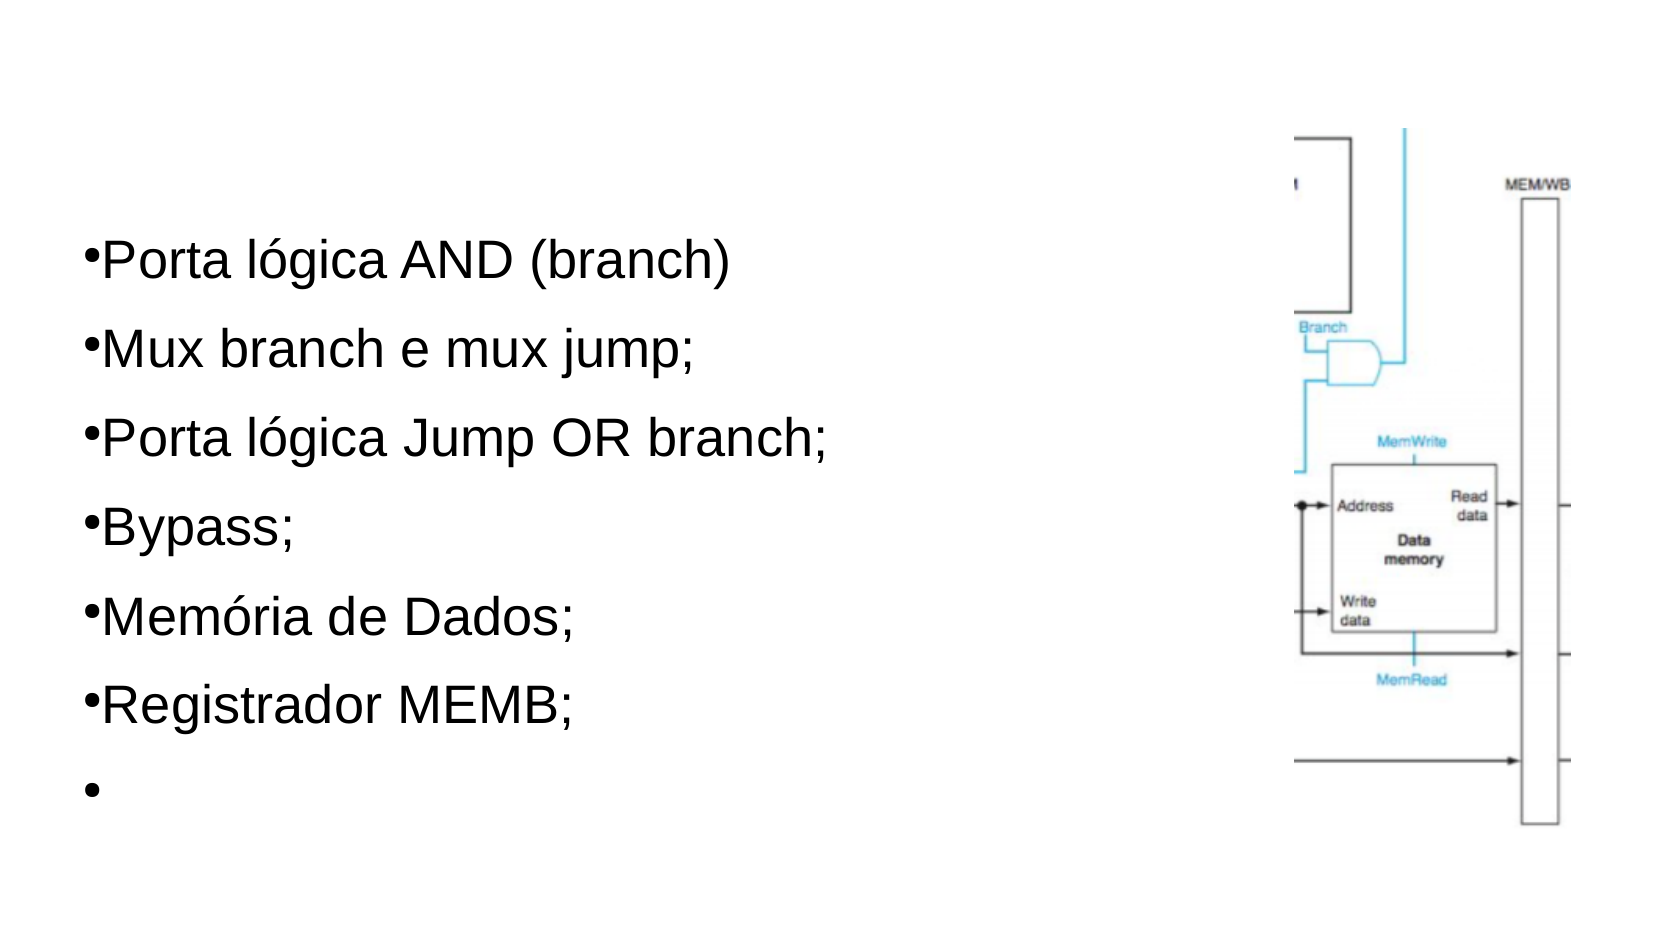

# MEM
Porta lógica AND (branch)
Mux branch e mux jump;
Porta lógica Jump OR branch;
Bypass;
Memória de Dados;
Registrador MEMB;